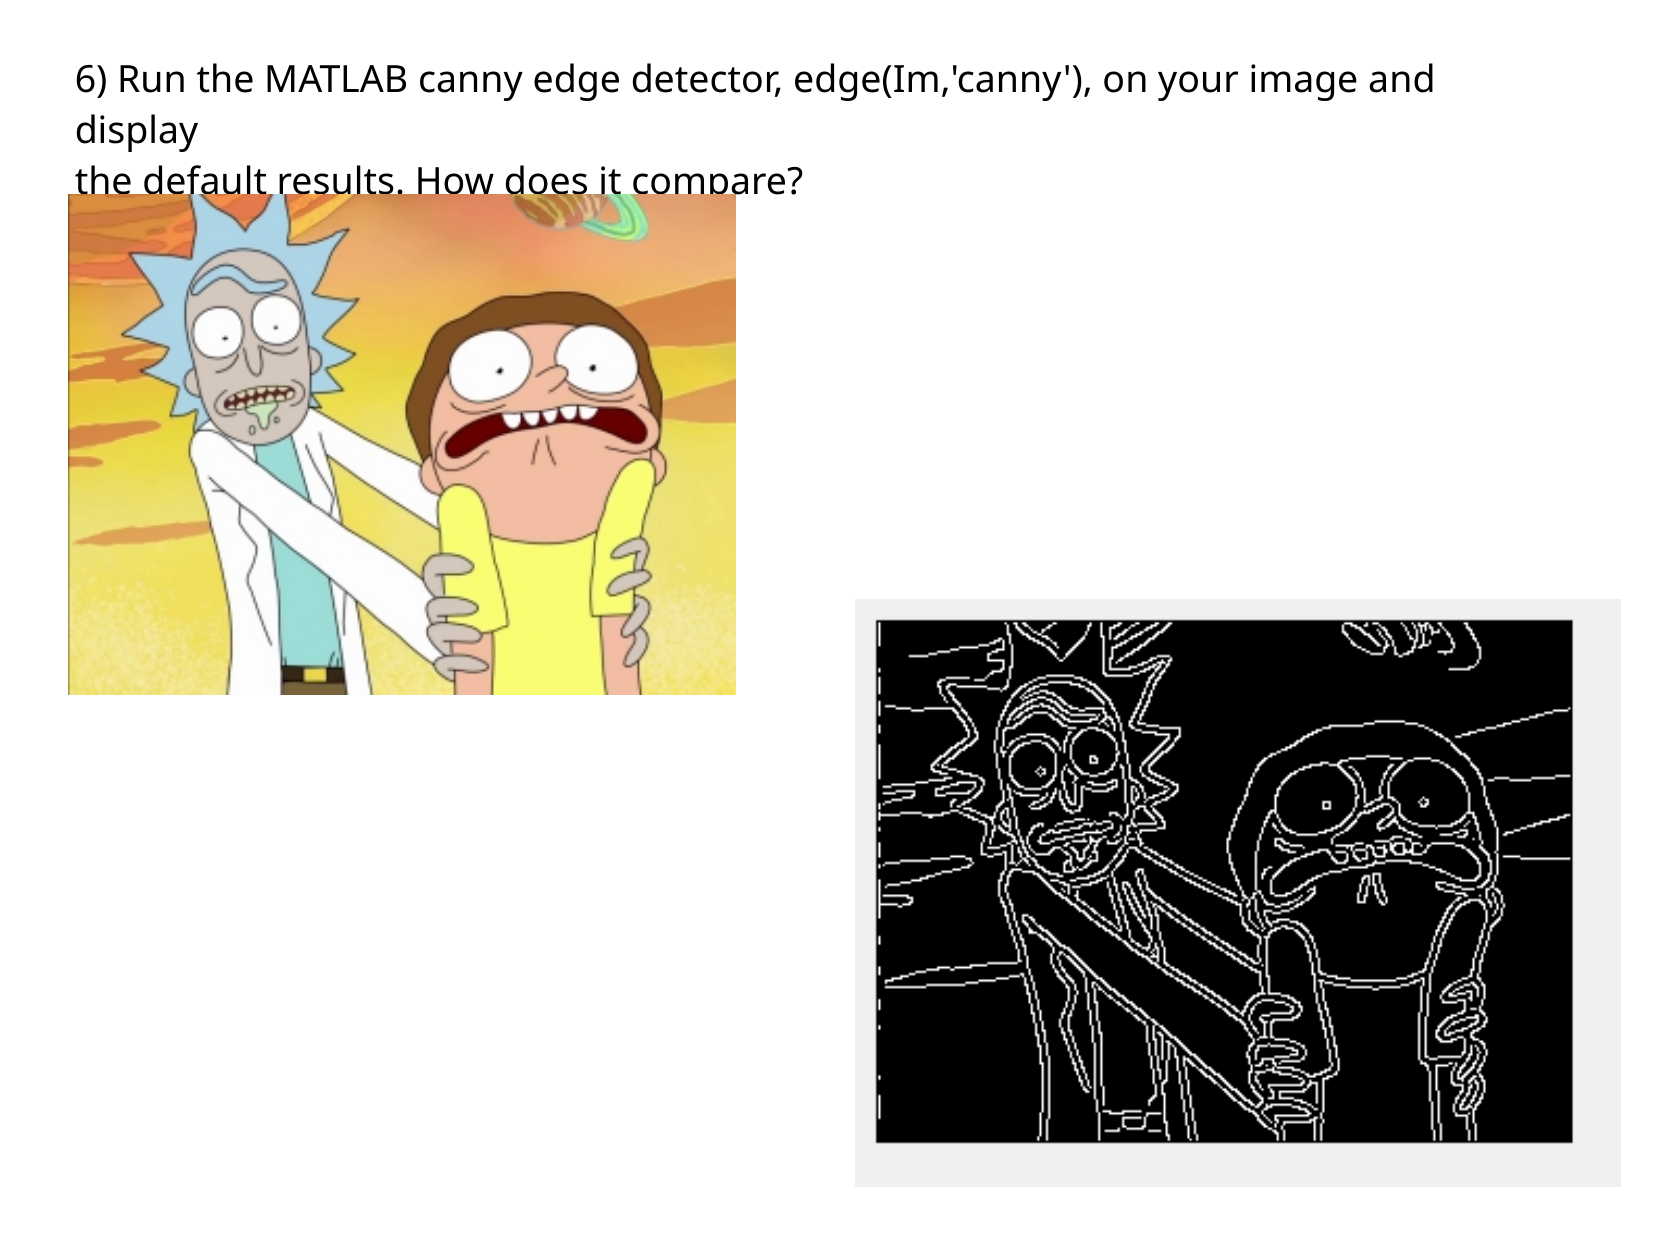

6) Run the MATLAB canny edge detector, edge(Im,'canny'), on your image and display
the default results. How does it compare?